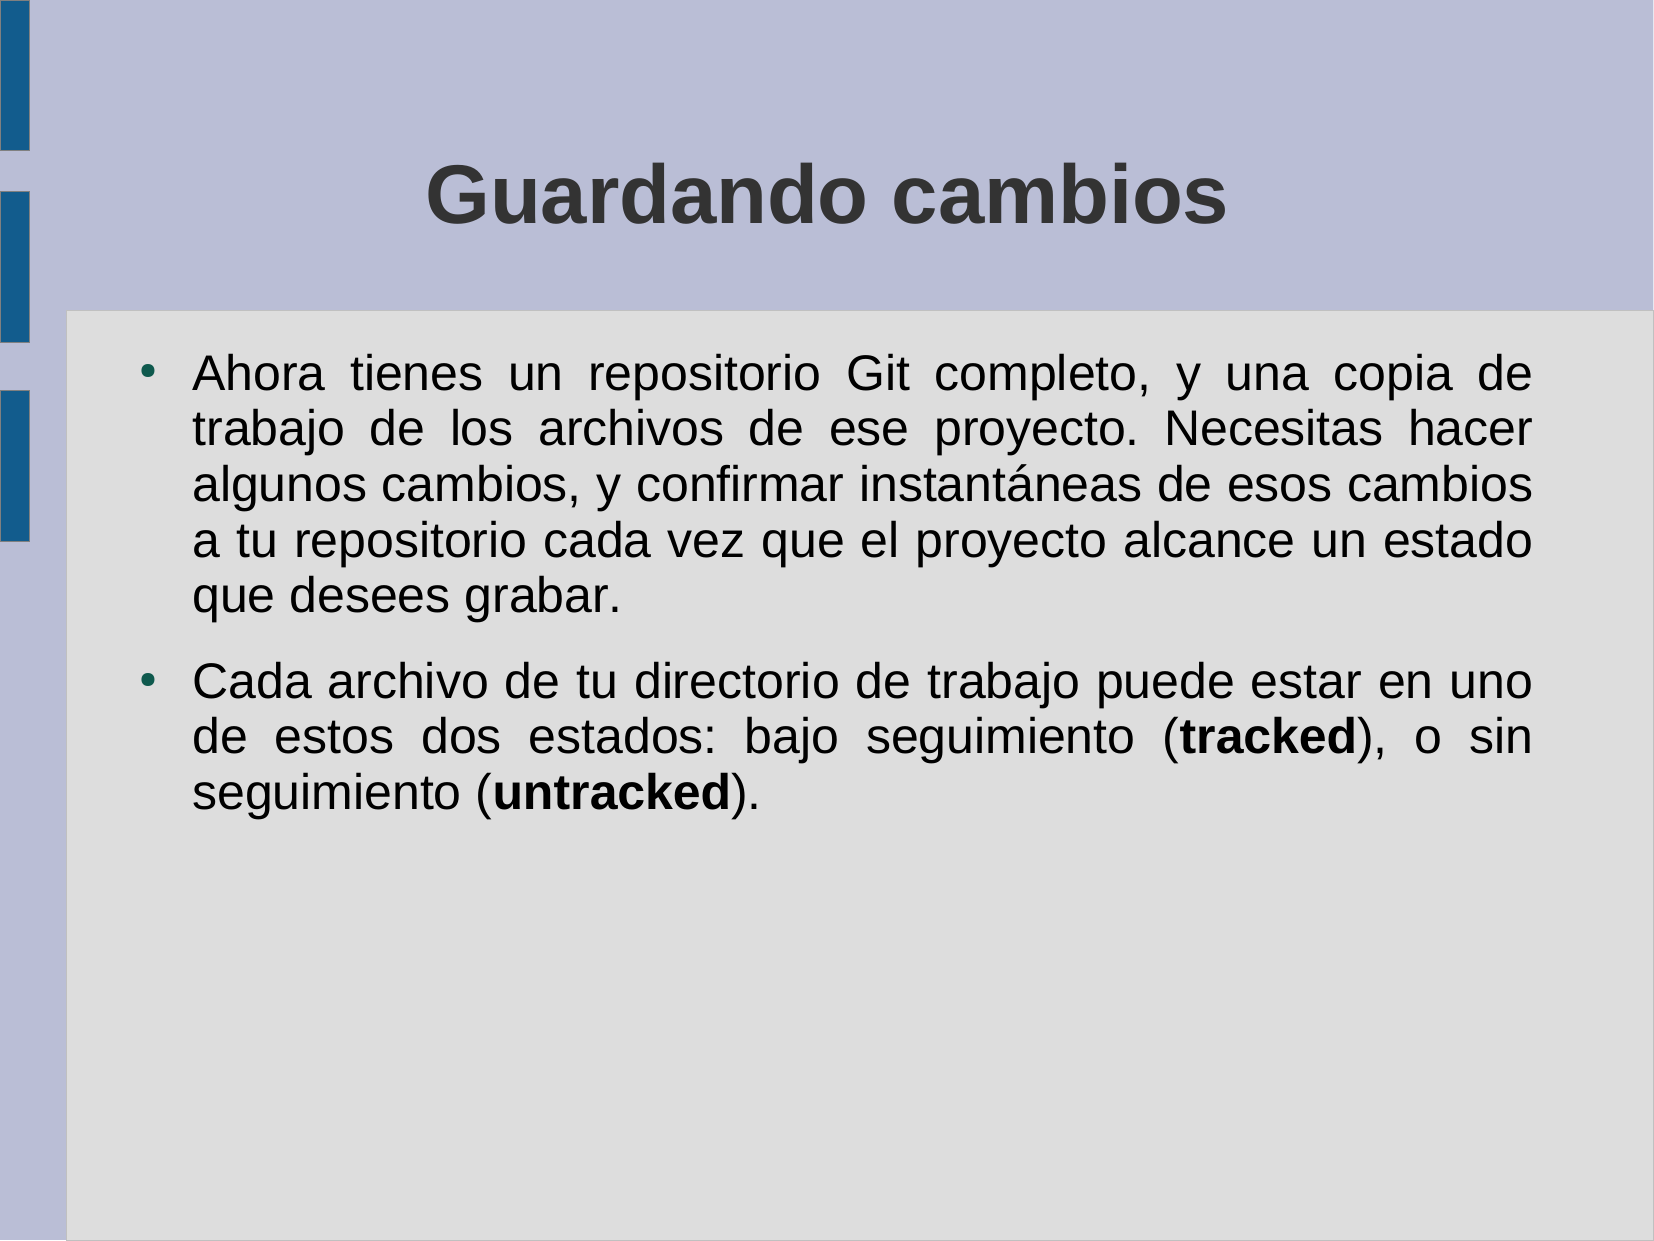

# Guardando cambios
Ahora tienes un repositorio Git completo, y una copia de trabajo de los archivos de ese proyecto. Necesitas hacer algunos cambios, y confirmar instantáneas de esos cambios a tu repositorio cada vez que el proyecto alcance un estado que desees grabar.
Cada archivo de tu directorio de trabajo puede estar en uno de estos dos estados: bajo seguimiento (tracked), o sin seguimiento (untracked).